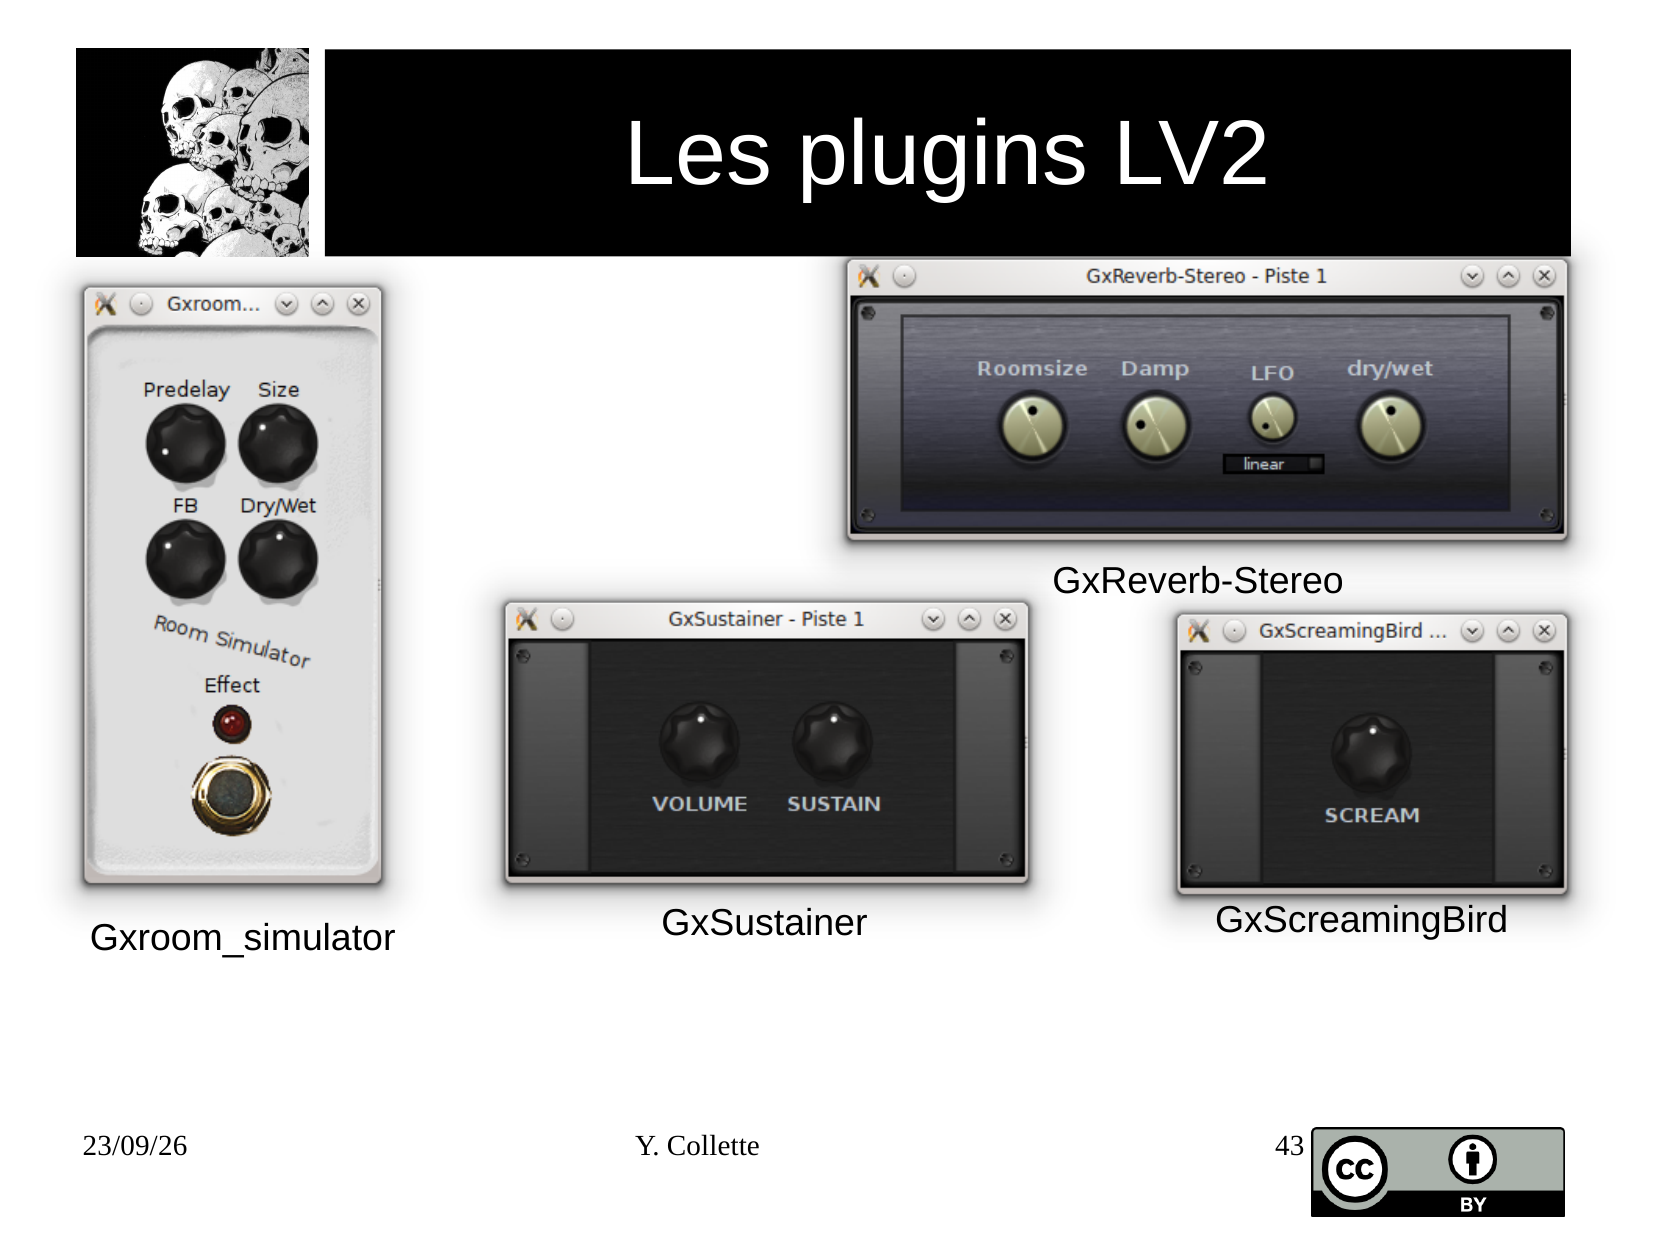

# Les plugins LV2
GxReverb-Stereo
GxScreamingBird
GxSustainer
Gxroom_simulator
Y. Collette
43